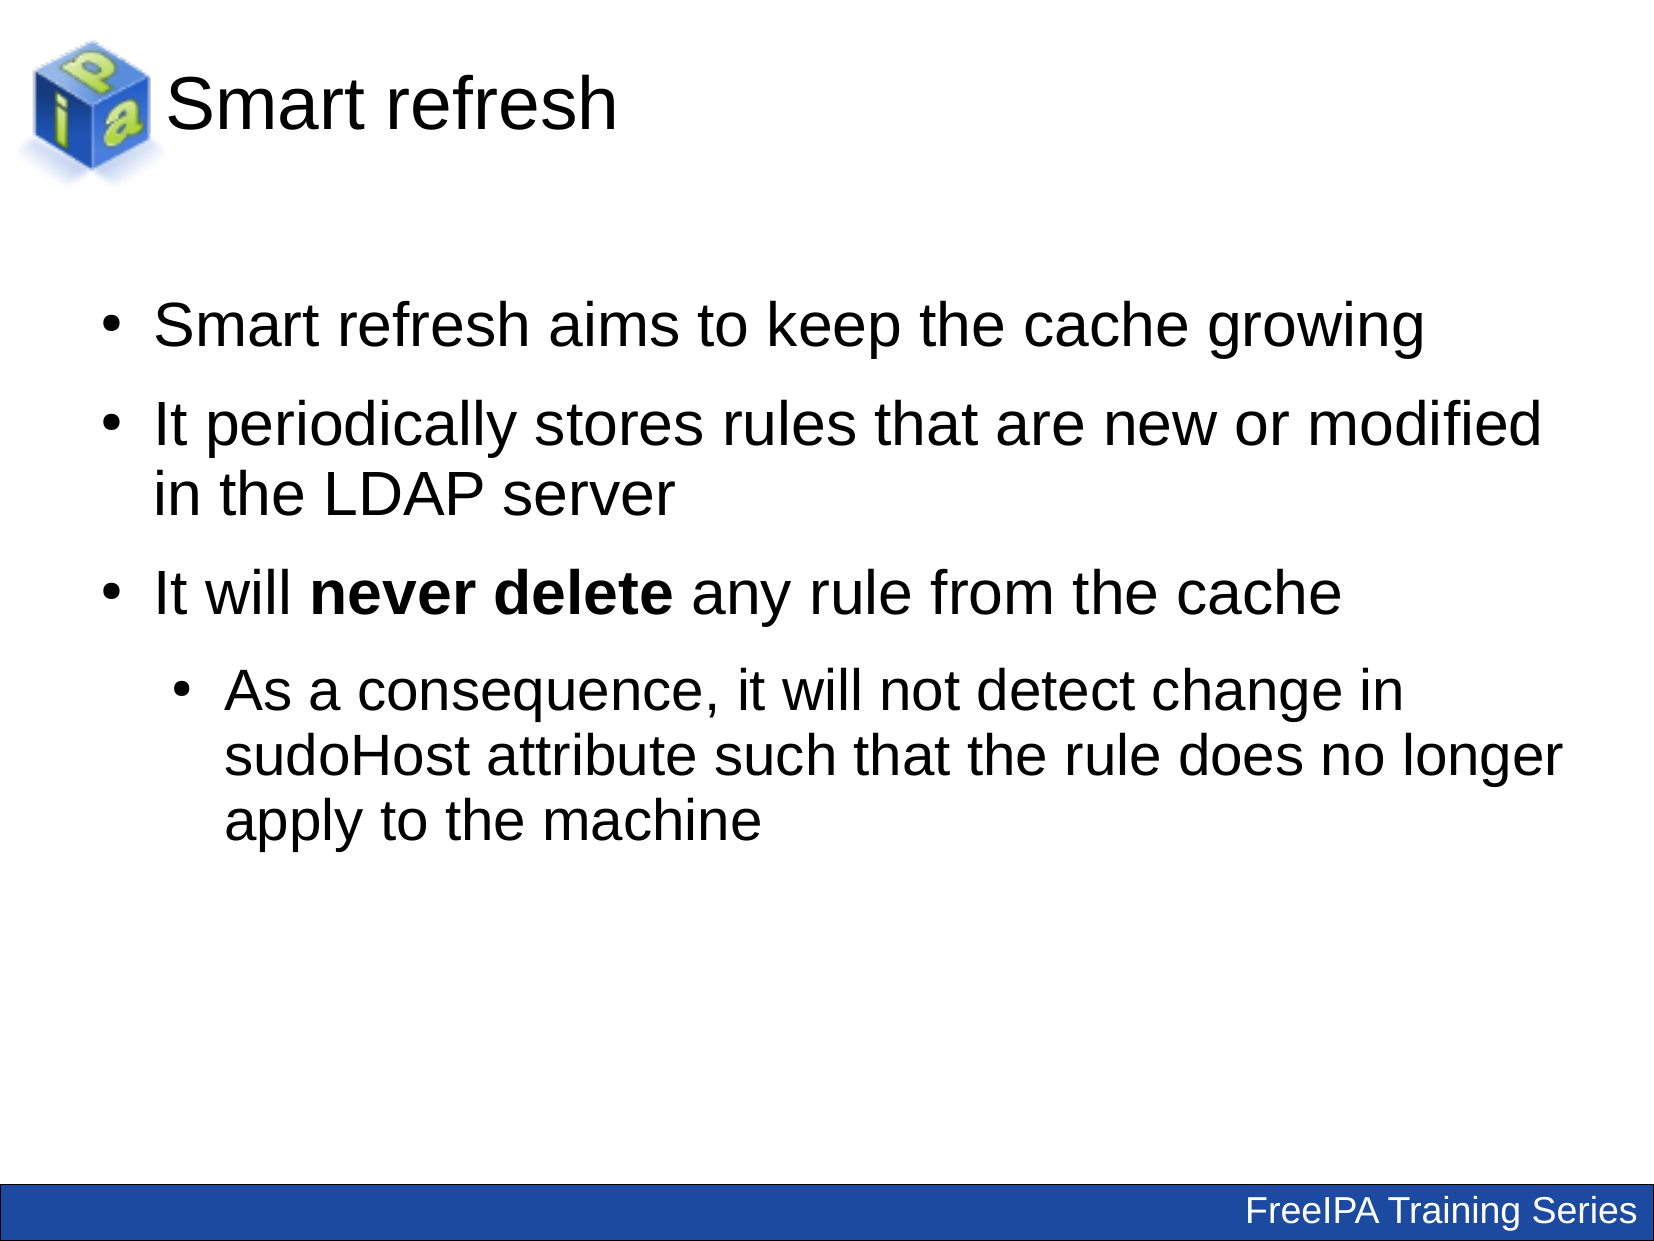

# Smart refresh
Smart refresh aims to keep the cache growing
It periodically stores rules that are new or modified in the LDAP server
It will never delete any rule from the cache
As a consequence, it will not detect change in sudoHost attribute such that the rule does no longer apply to the machine